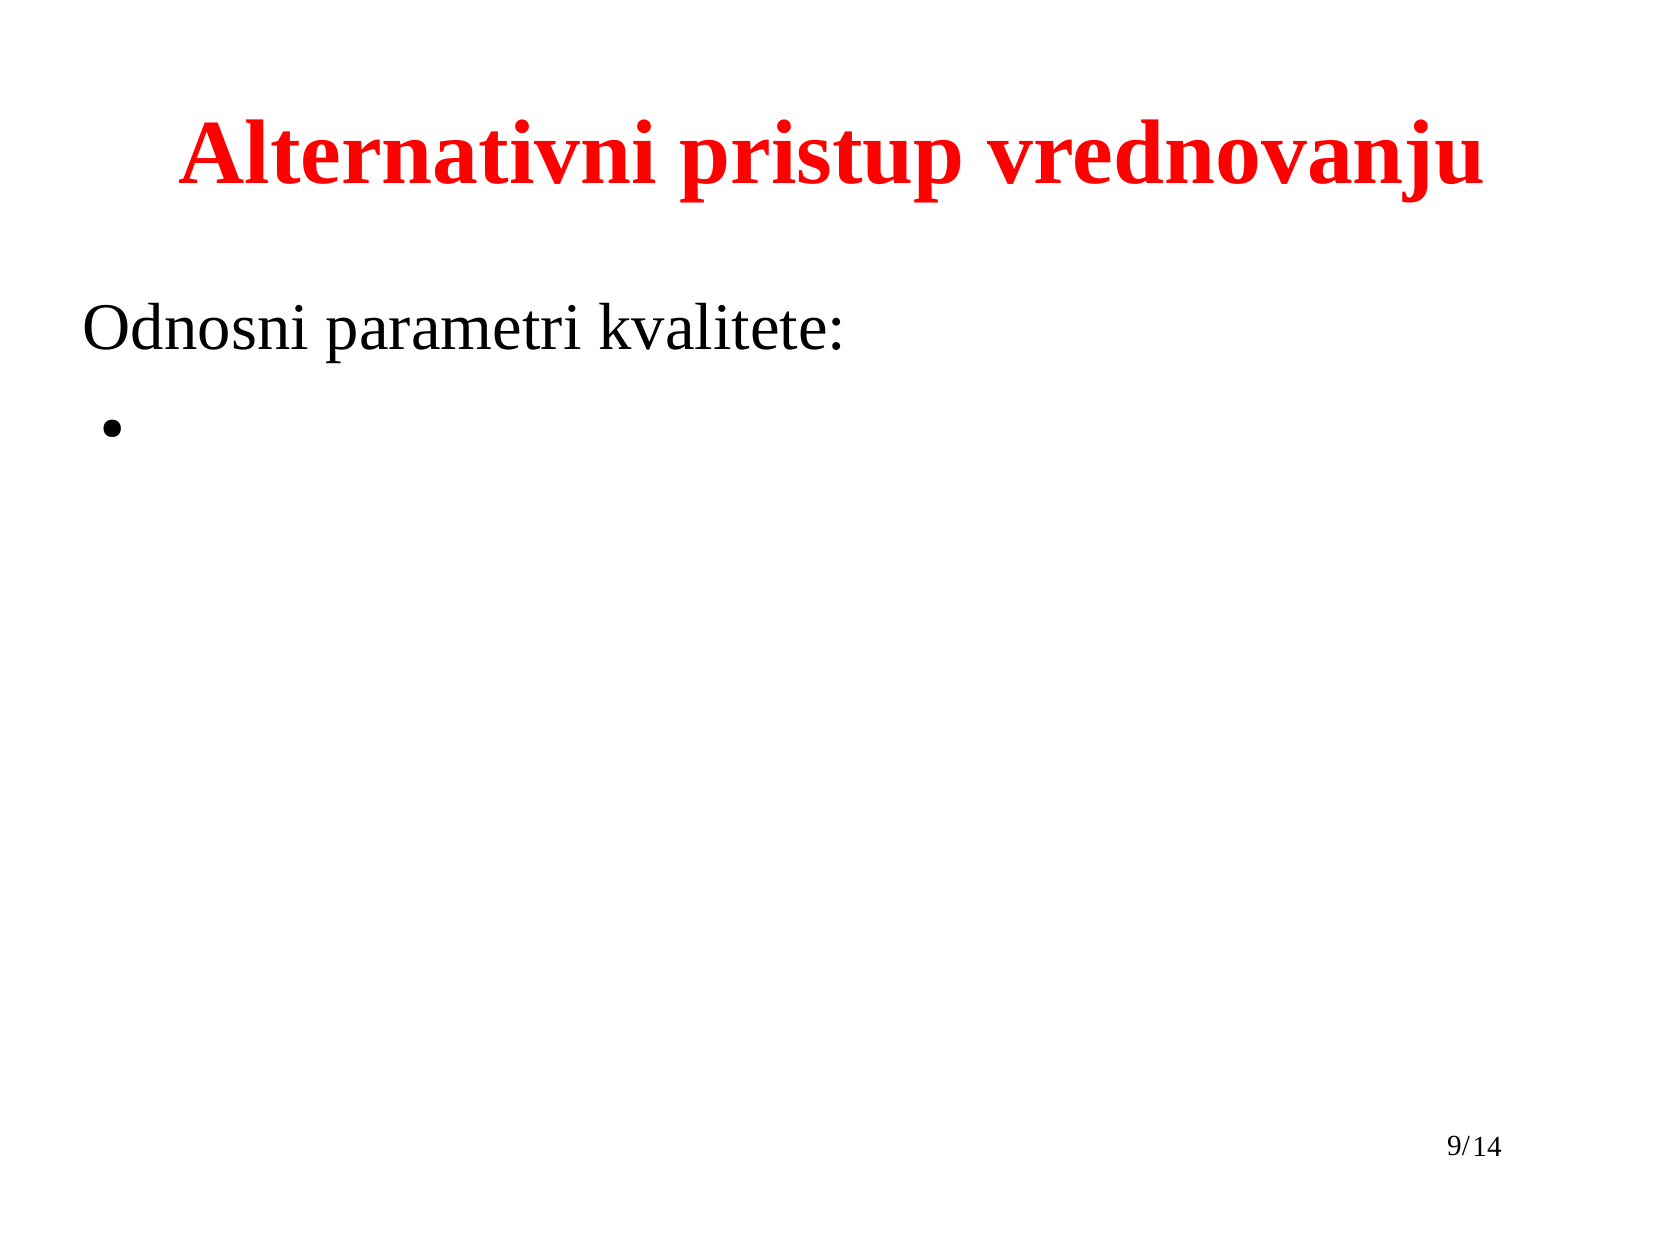

# Alternativni pristup vrednovanju
Odnosni parametri kvalitete:
9